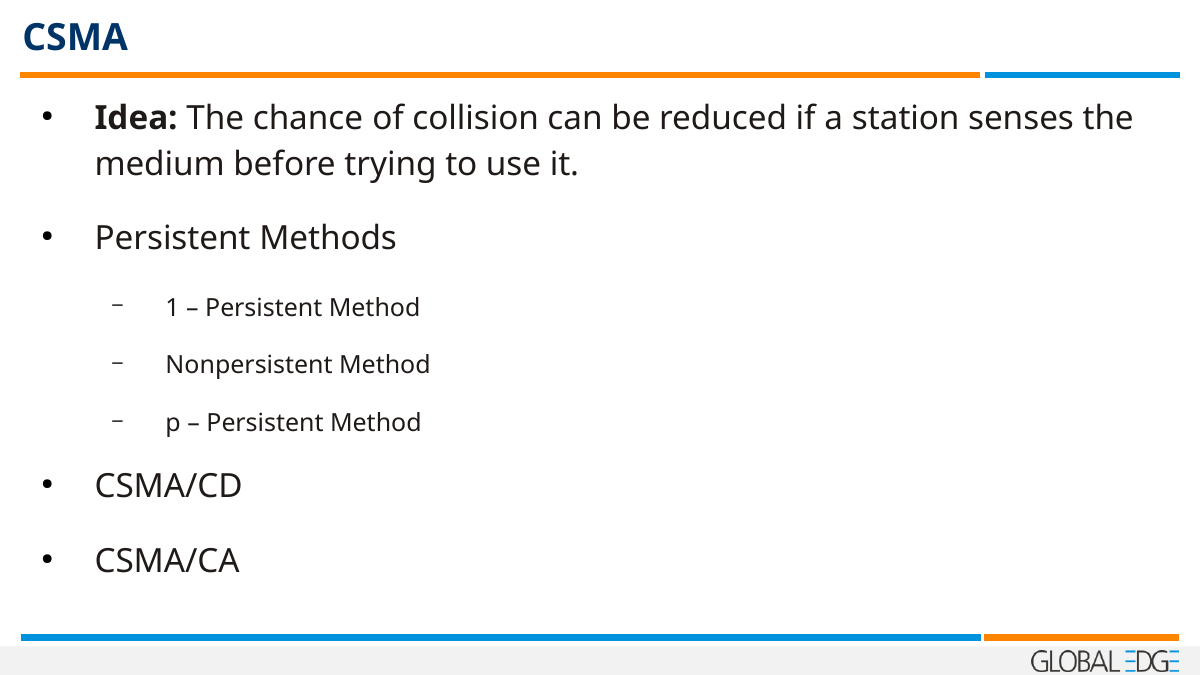

# CSMA
Idea: The chance of collision can be reduced if a station senses the medium before trying to use it.
Persistent Methods
1 – Persistent Method
Nonpersistent Method
p – Persistent Method
CSMA/CD
CSMA/CA